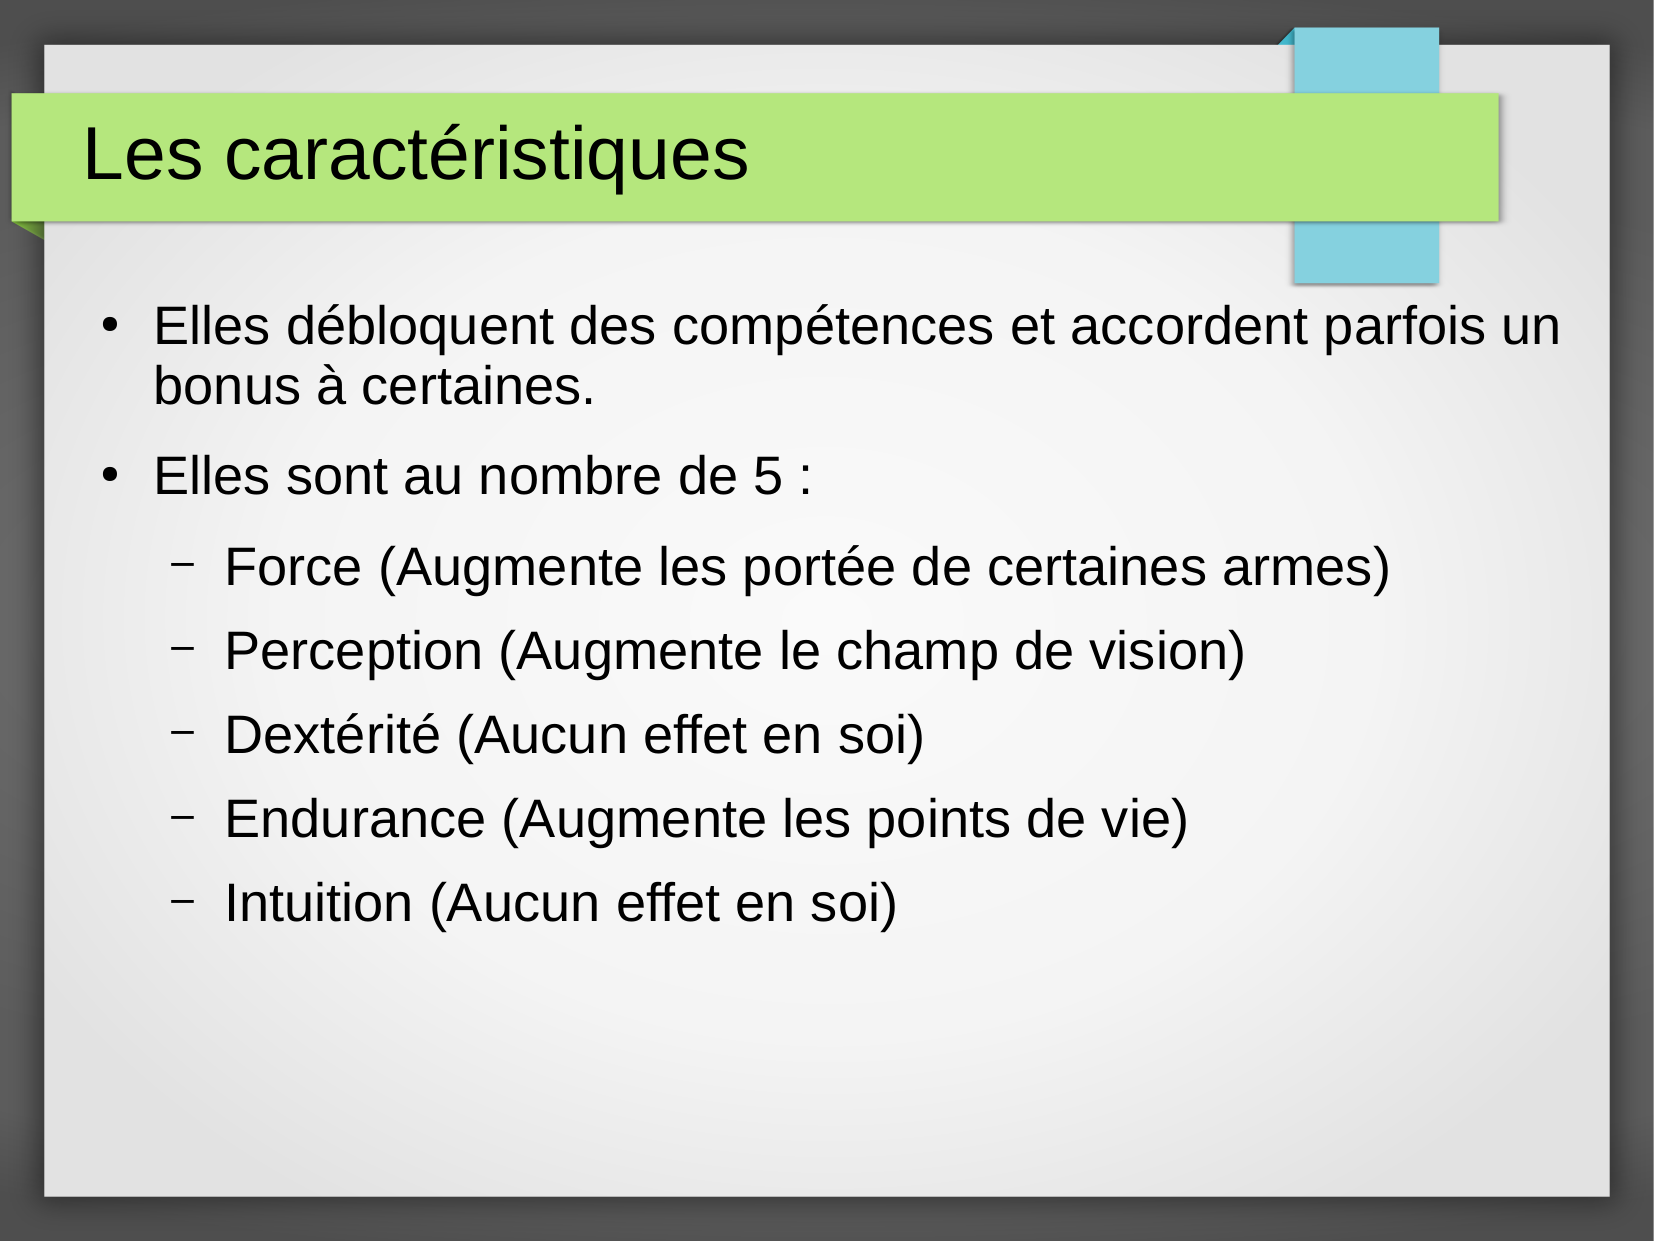

# Les caractéristiques
Elles débloquent des compétences et accordent parfois un bonus à certaines.
Elles sont au nombre de 5 :
Force (Augmente les portée de certaines armes)
Perception (Augmente le champ de vision)
Dextérité (Aucun effet en soi)
Endurance (Augmente les points de vie)
Intuition (Aucun effet en soi)